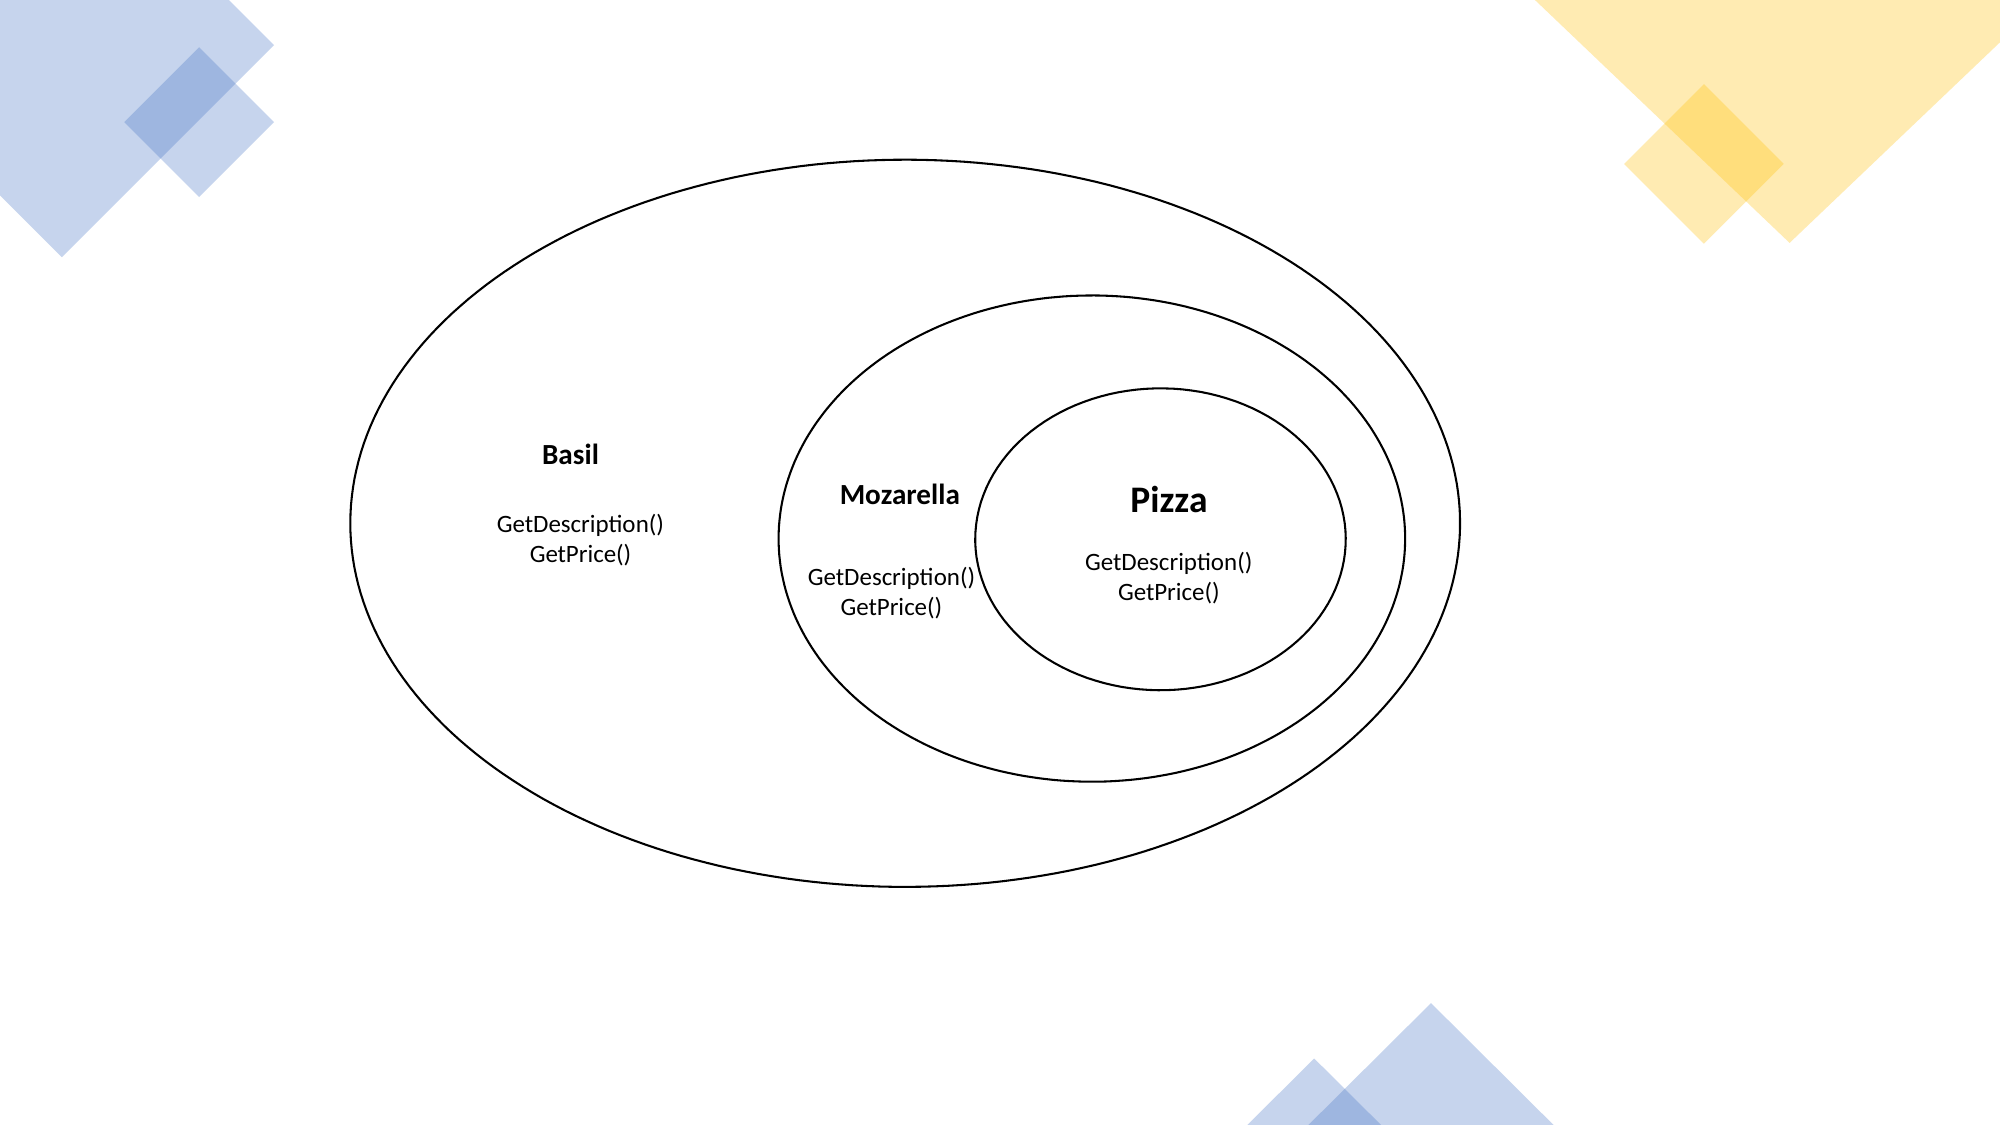

Basil
Mozarella
Pizza
GetDescription()
GetPrice()
GetDescription()
GetPrice()
GetDescription()
GetPrice()